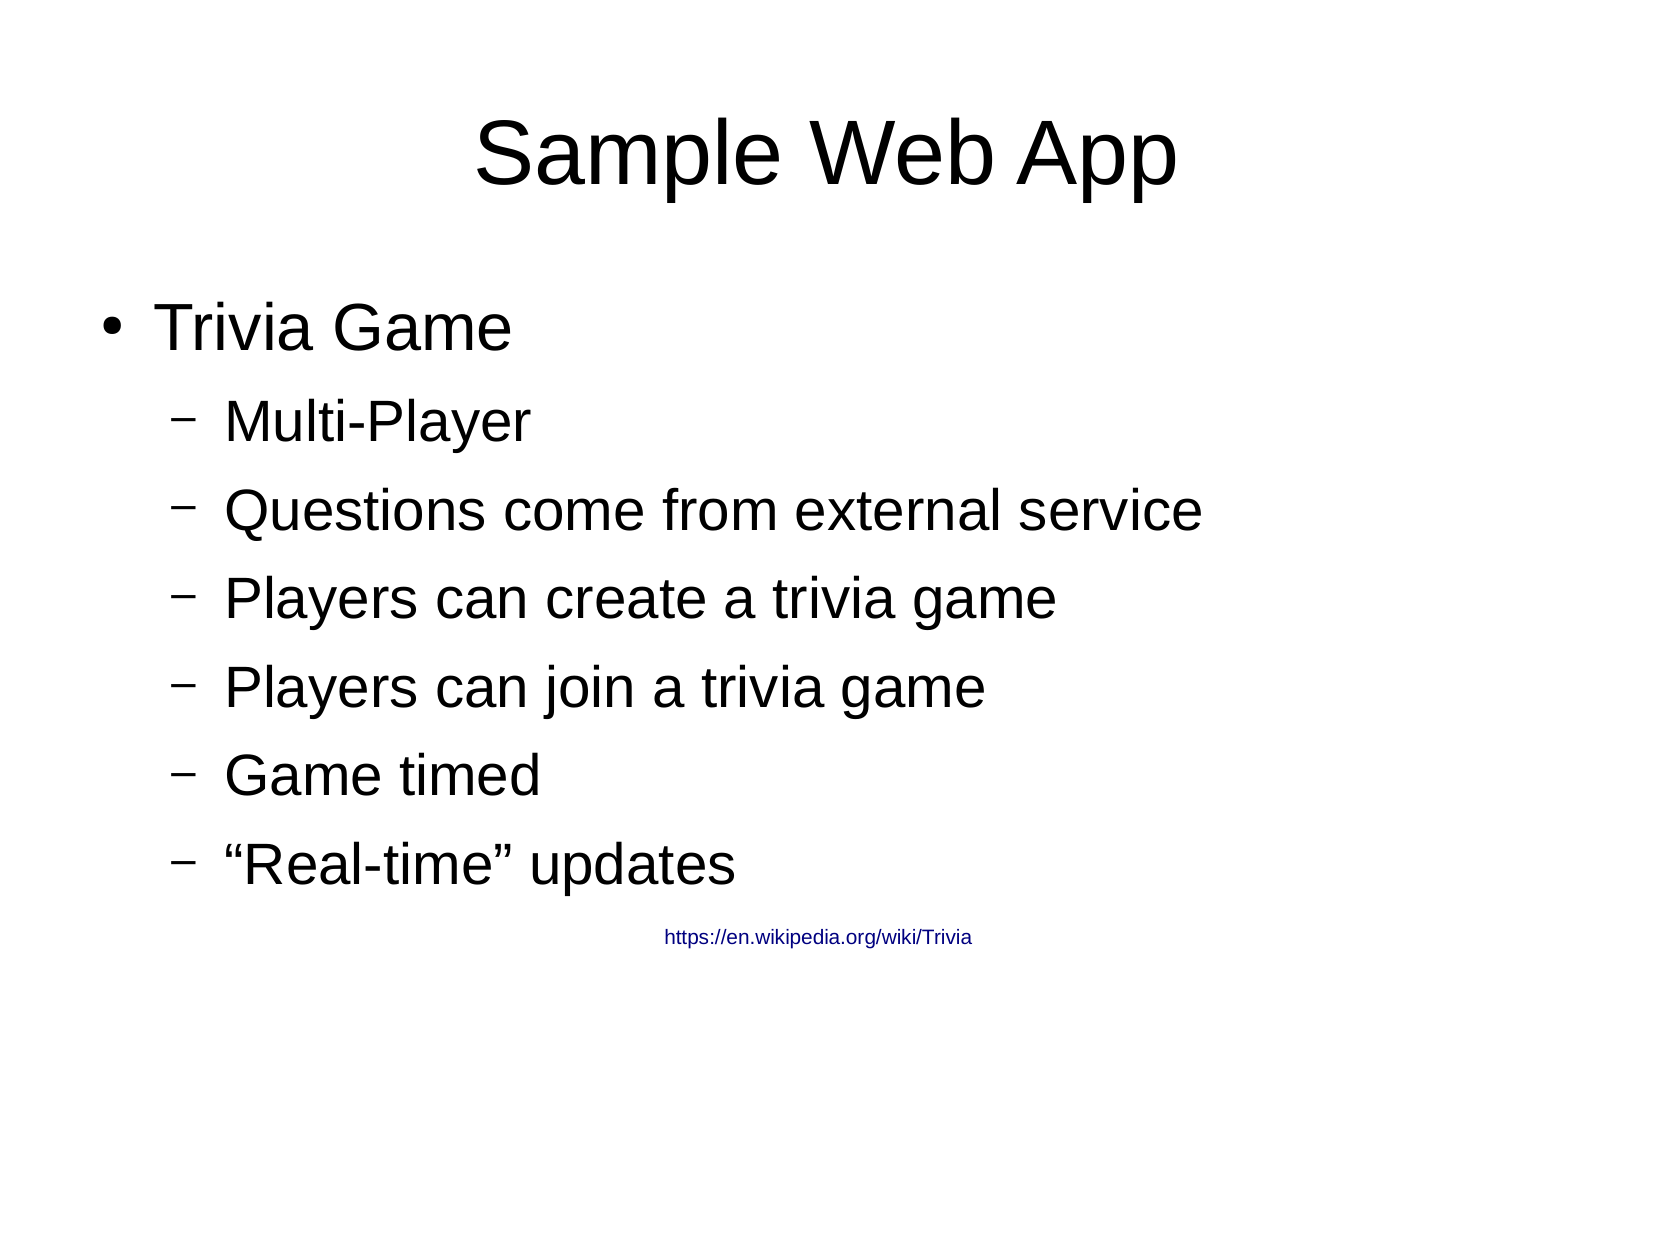

# Sample Web App
Trivia Game
Multi-Player
Questions come from external service
Players can create a trivia game
Players can join a trivia game
Game timed
“Real-time” updates
https://en.wikipedia.org/wiki/Trivia